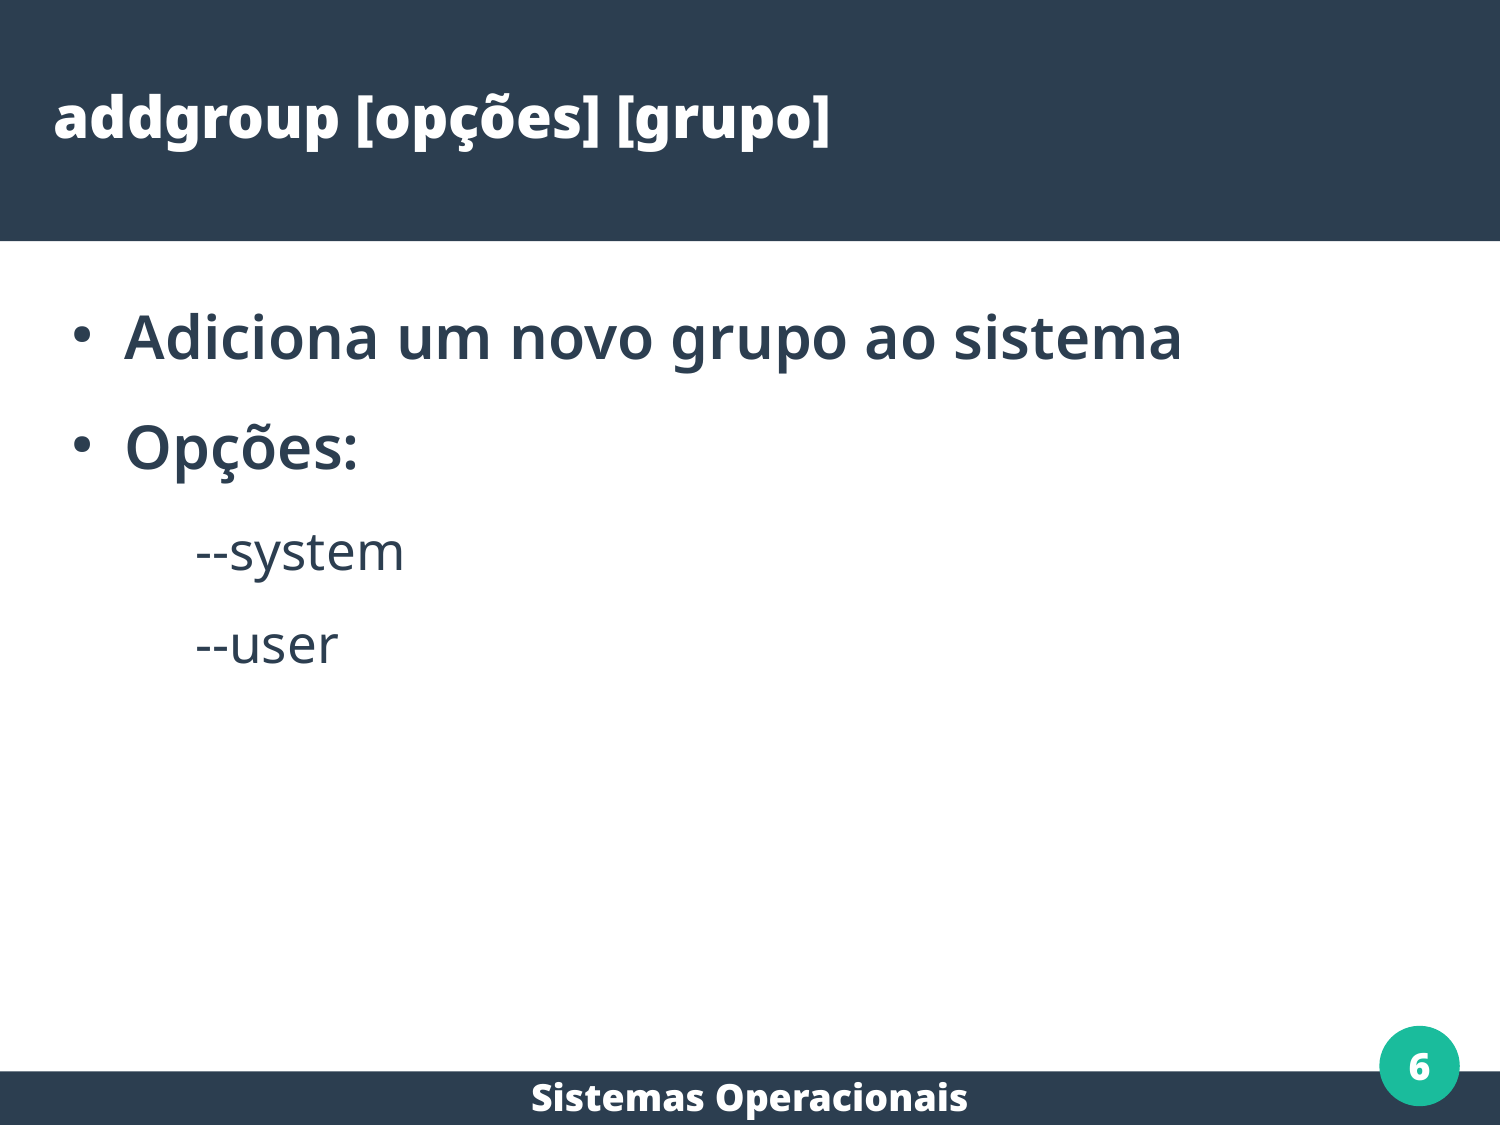

# addgroup [opções] [grupo]
Adiciona um novo grupo ao sistema
Opções:
--system
--user
6
Sistemas Operacionais